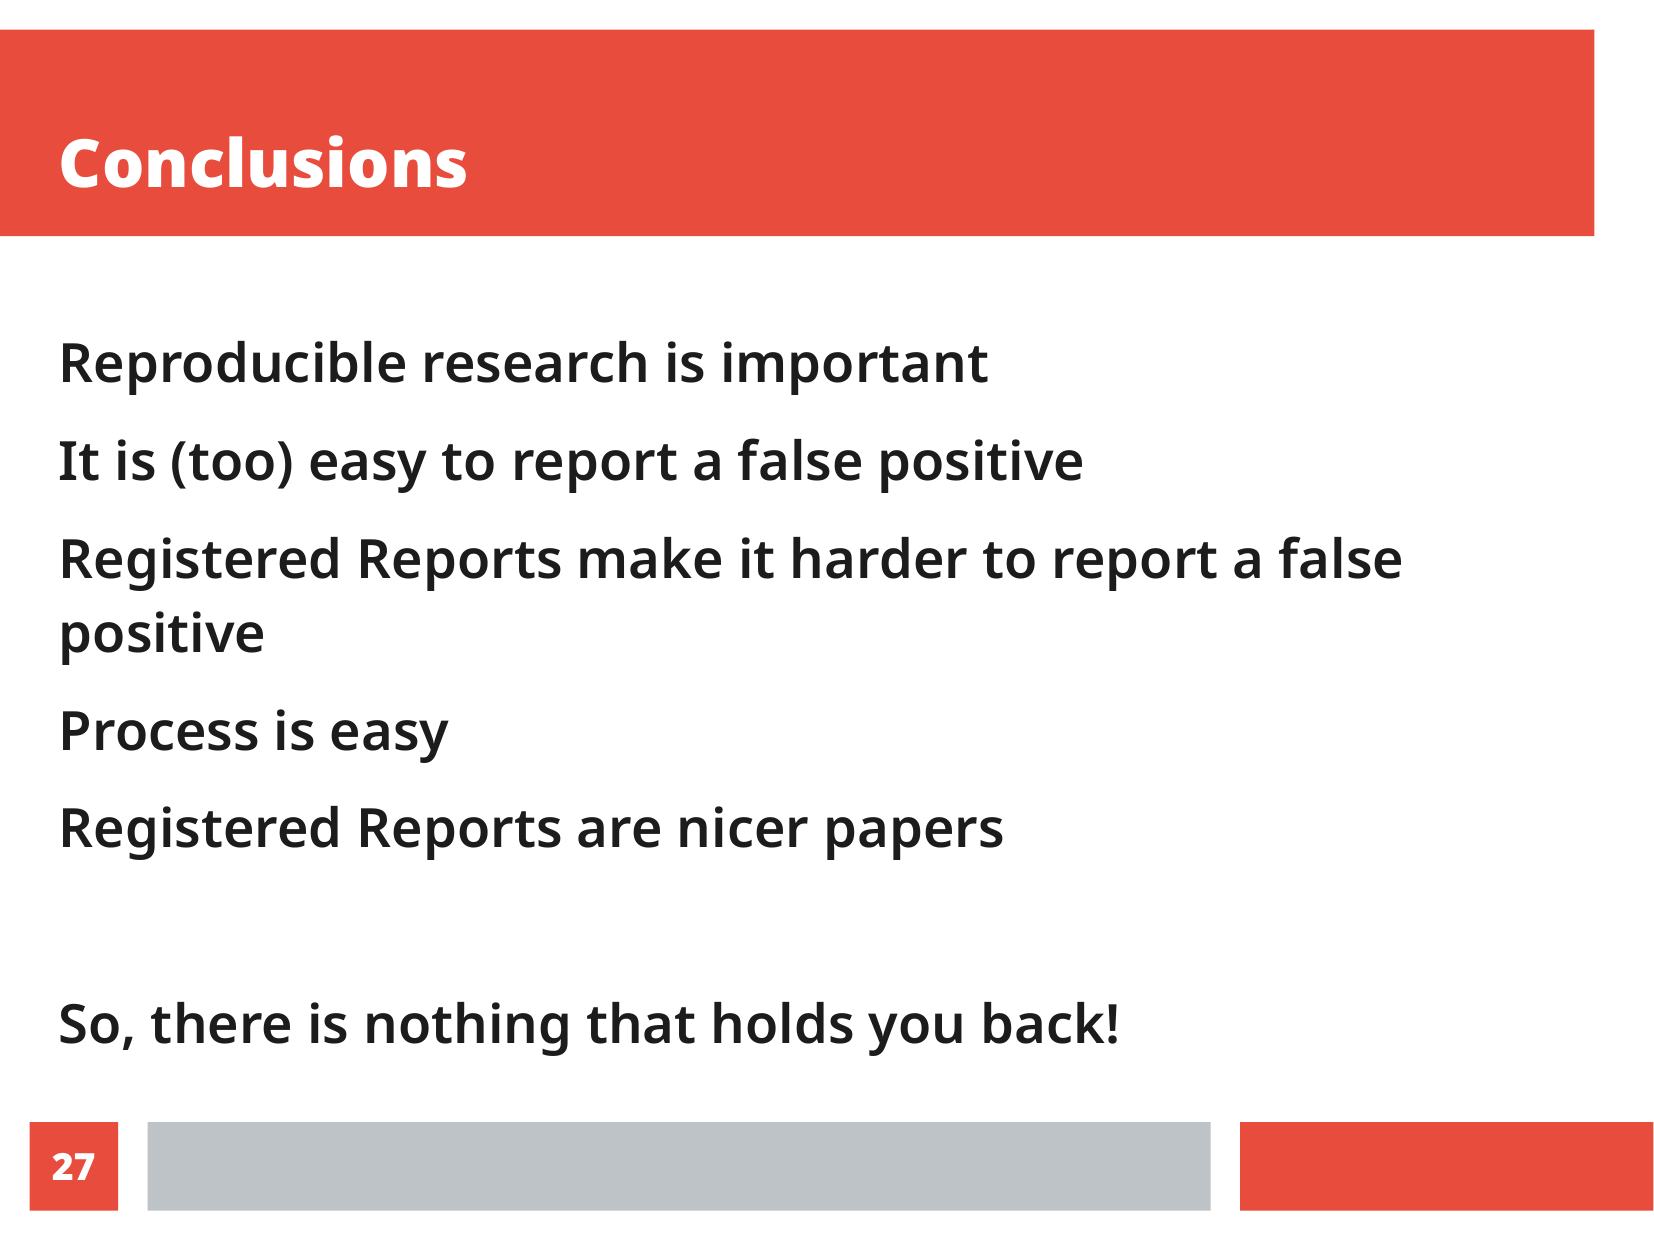

# Conclusions
Reproducible research is important
It is (too) easy to report a false positive
Registered Reports make it harder to report a false positive
Process is easy
Registered Reports are nicer papers
So, there is nothing that holds you back!
27